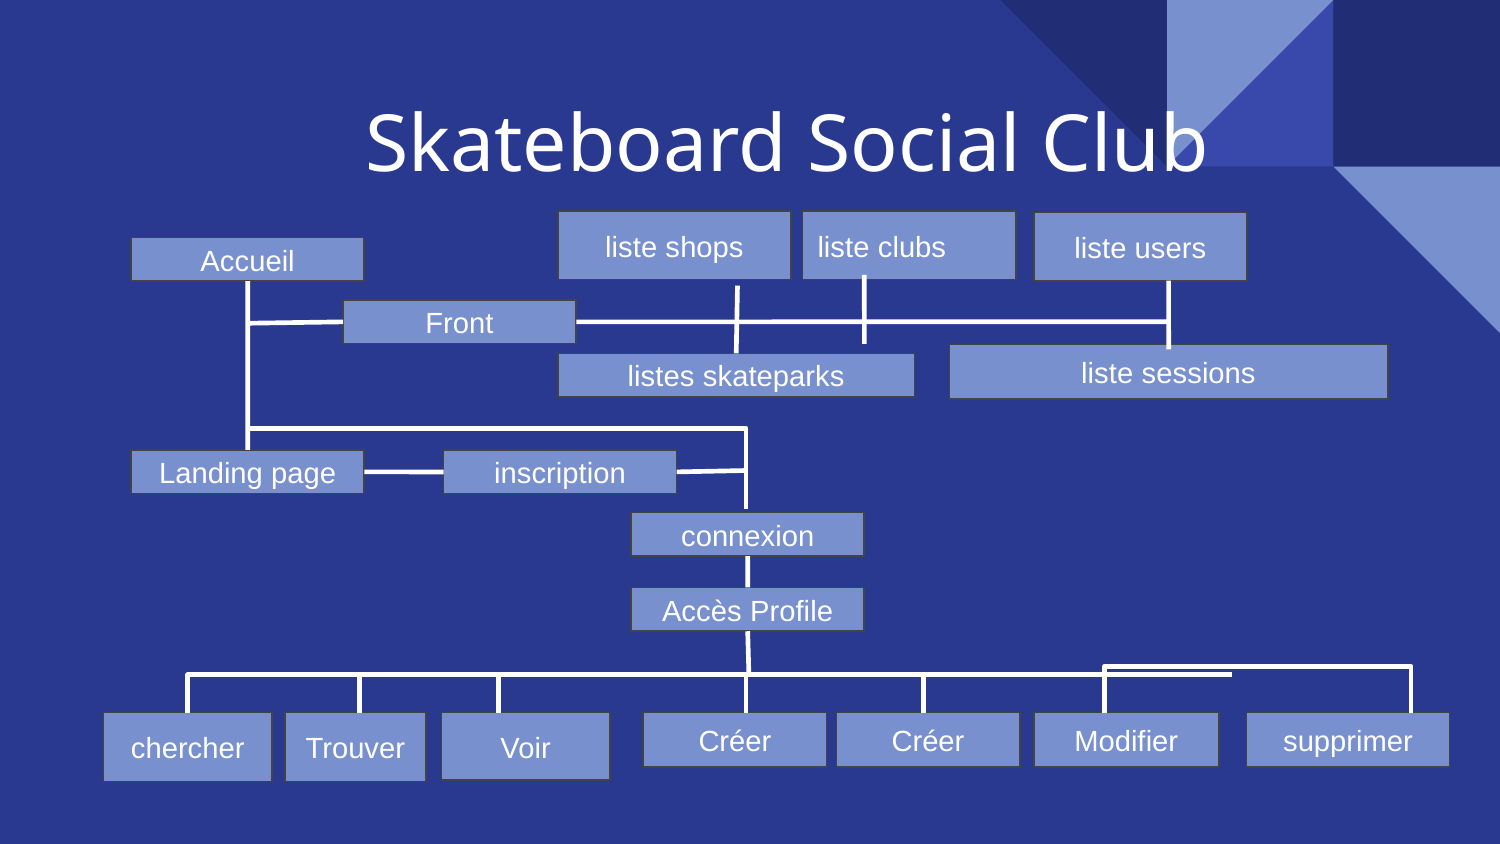

# Skateboard Social Club
liste shops
liste clubs
liste users
Accueil
Front
liste sessions
listes skateparks
Landing page
inscription
connexion
Accès Profile
chercher
Trouver
Voir
Créer
Créer
Modifier
supprimer